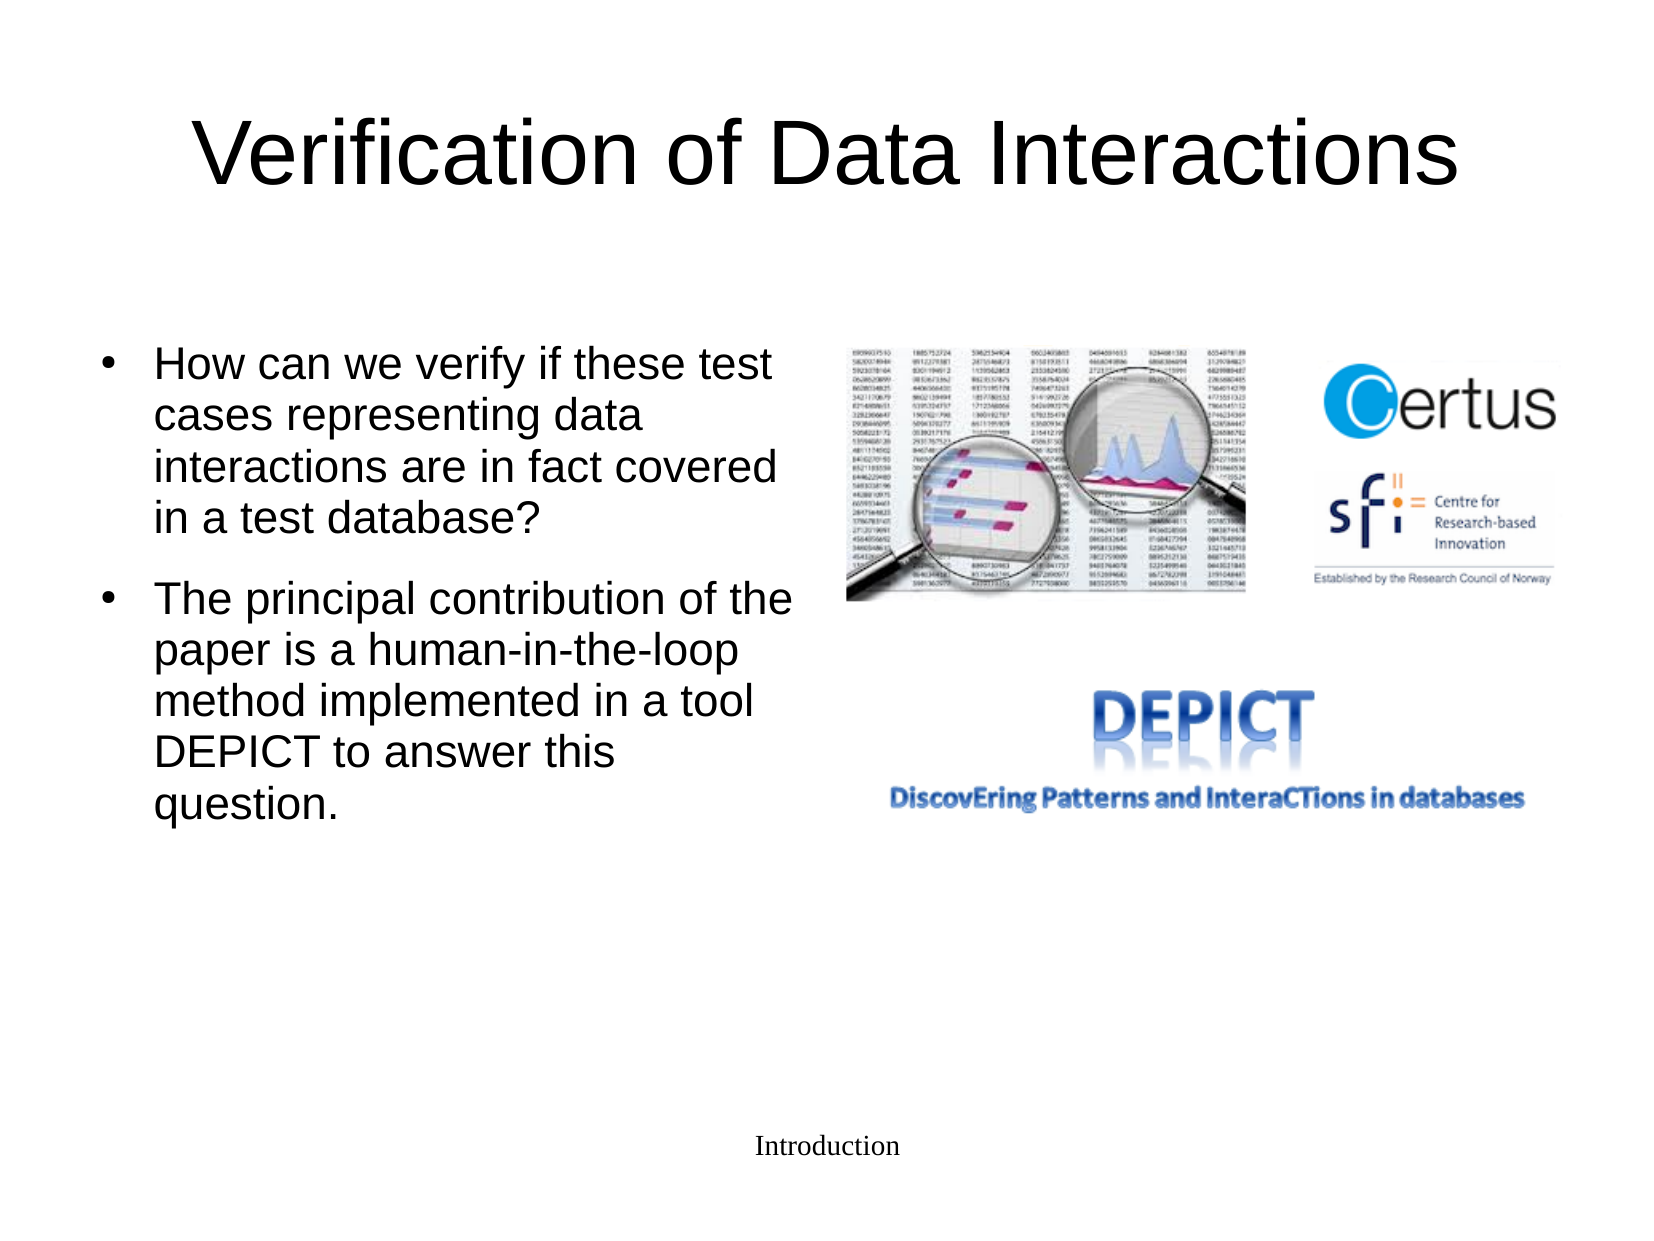

# Verification of Data Interactions
How can we verify if these test cases representing data interactions are in fact covered in a test database?
The principal contribution of the paper is a human-in-the-loop method implemented in a tool DEPICT to answer this question.
Introduction